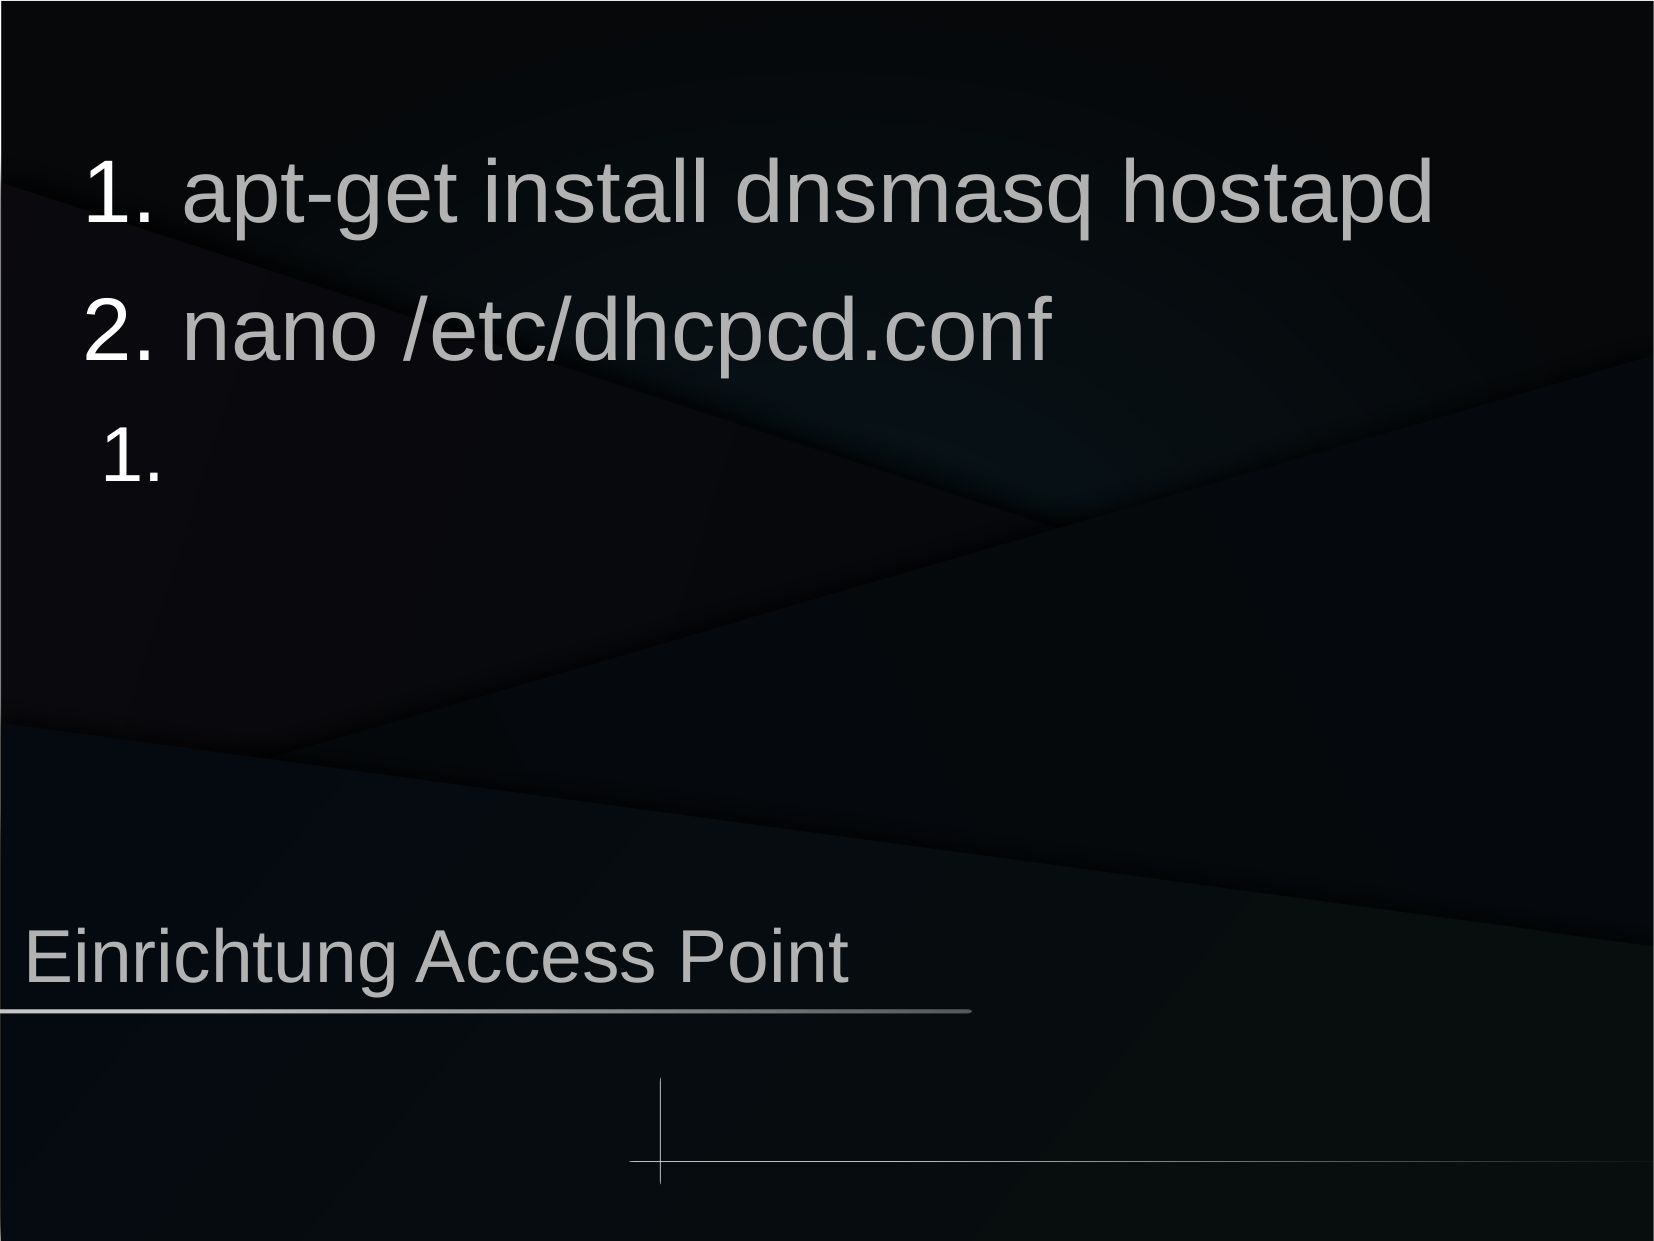

apt-get install dnsmasq hostapd
 nano /etc/dhcpcd.conf
# Einrichtung Access Point